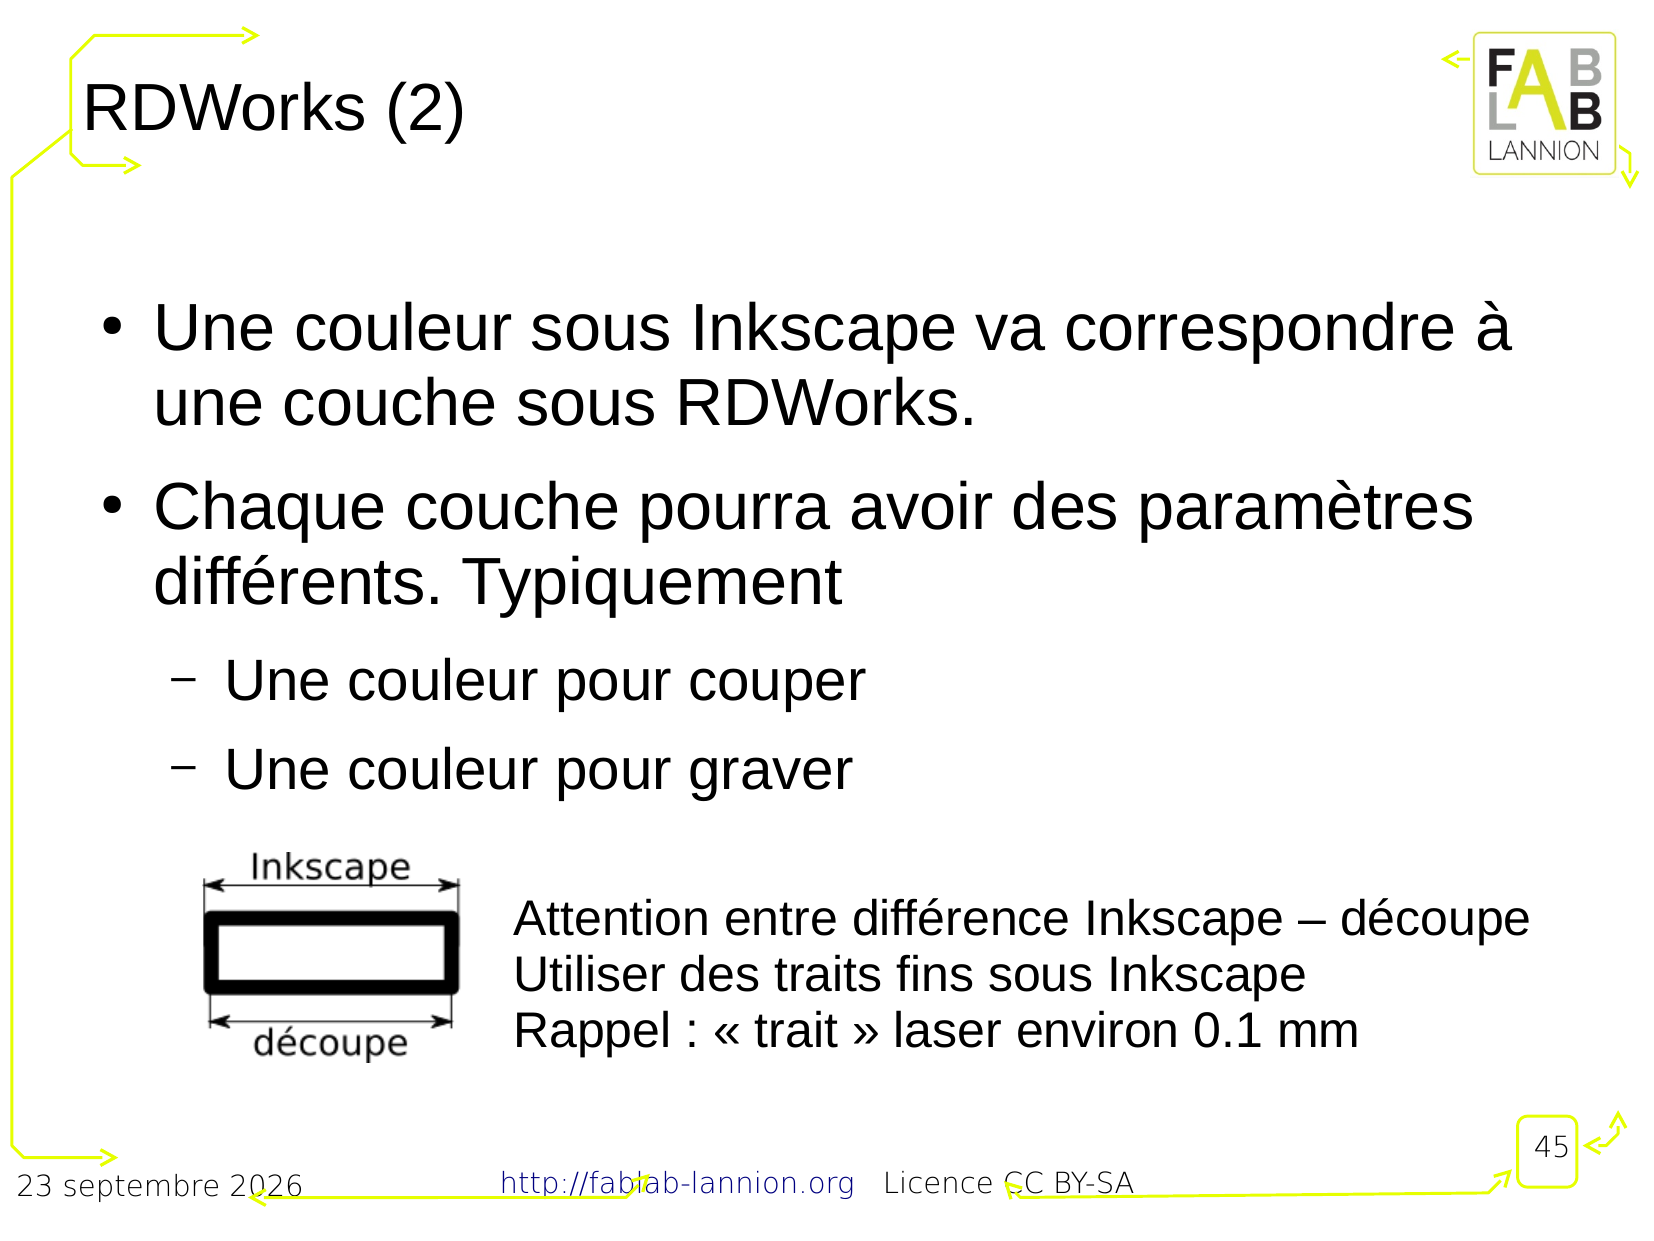

# RDWorks (2)
Une couleur sous Inkscape va correspondre à une couche sous RDWorks.
Chaque couche pourra avoir des paramètres différents. Typiquement
Une couleur pour couper
Une couleur pour graver
Attention entre différence Inkscape – découpe
Utiliser des traits fins sous Inkscape
Rappel : « trait » laser environ 0.1 mm
45